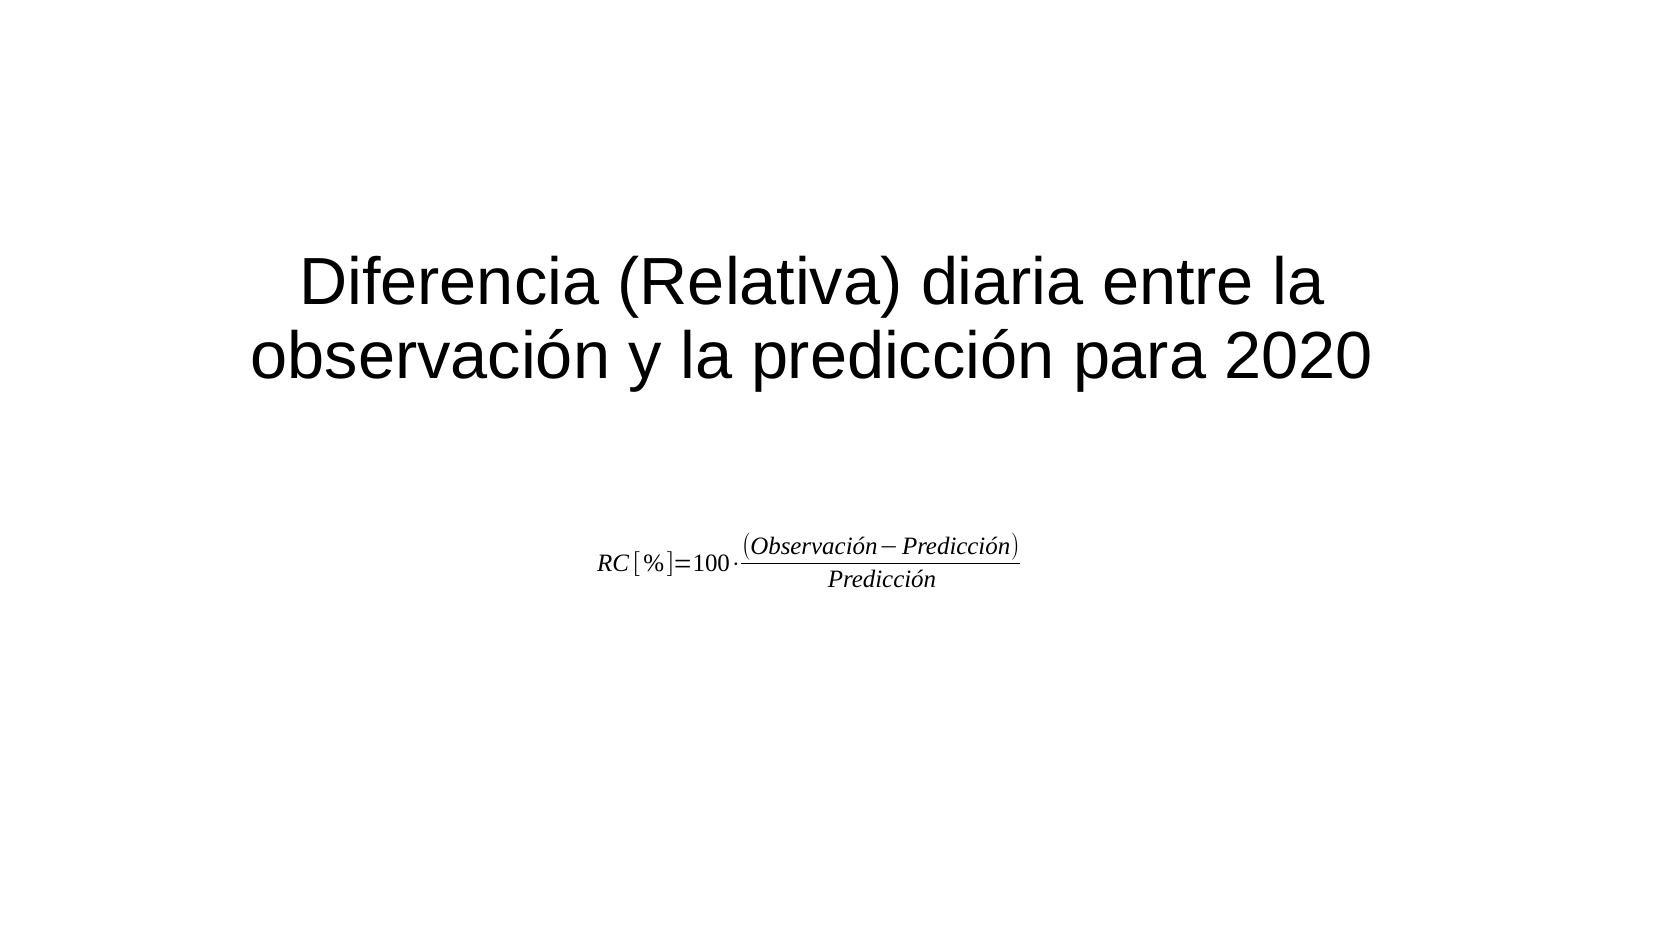

Diferencia (Relativa) diaria entre la observación y la predicción para 2020